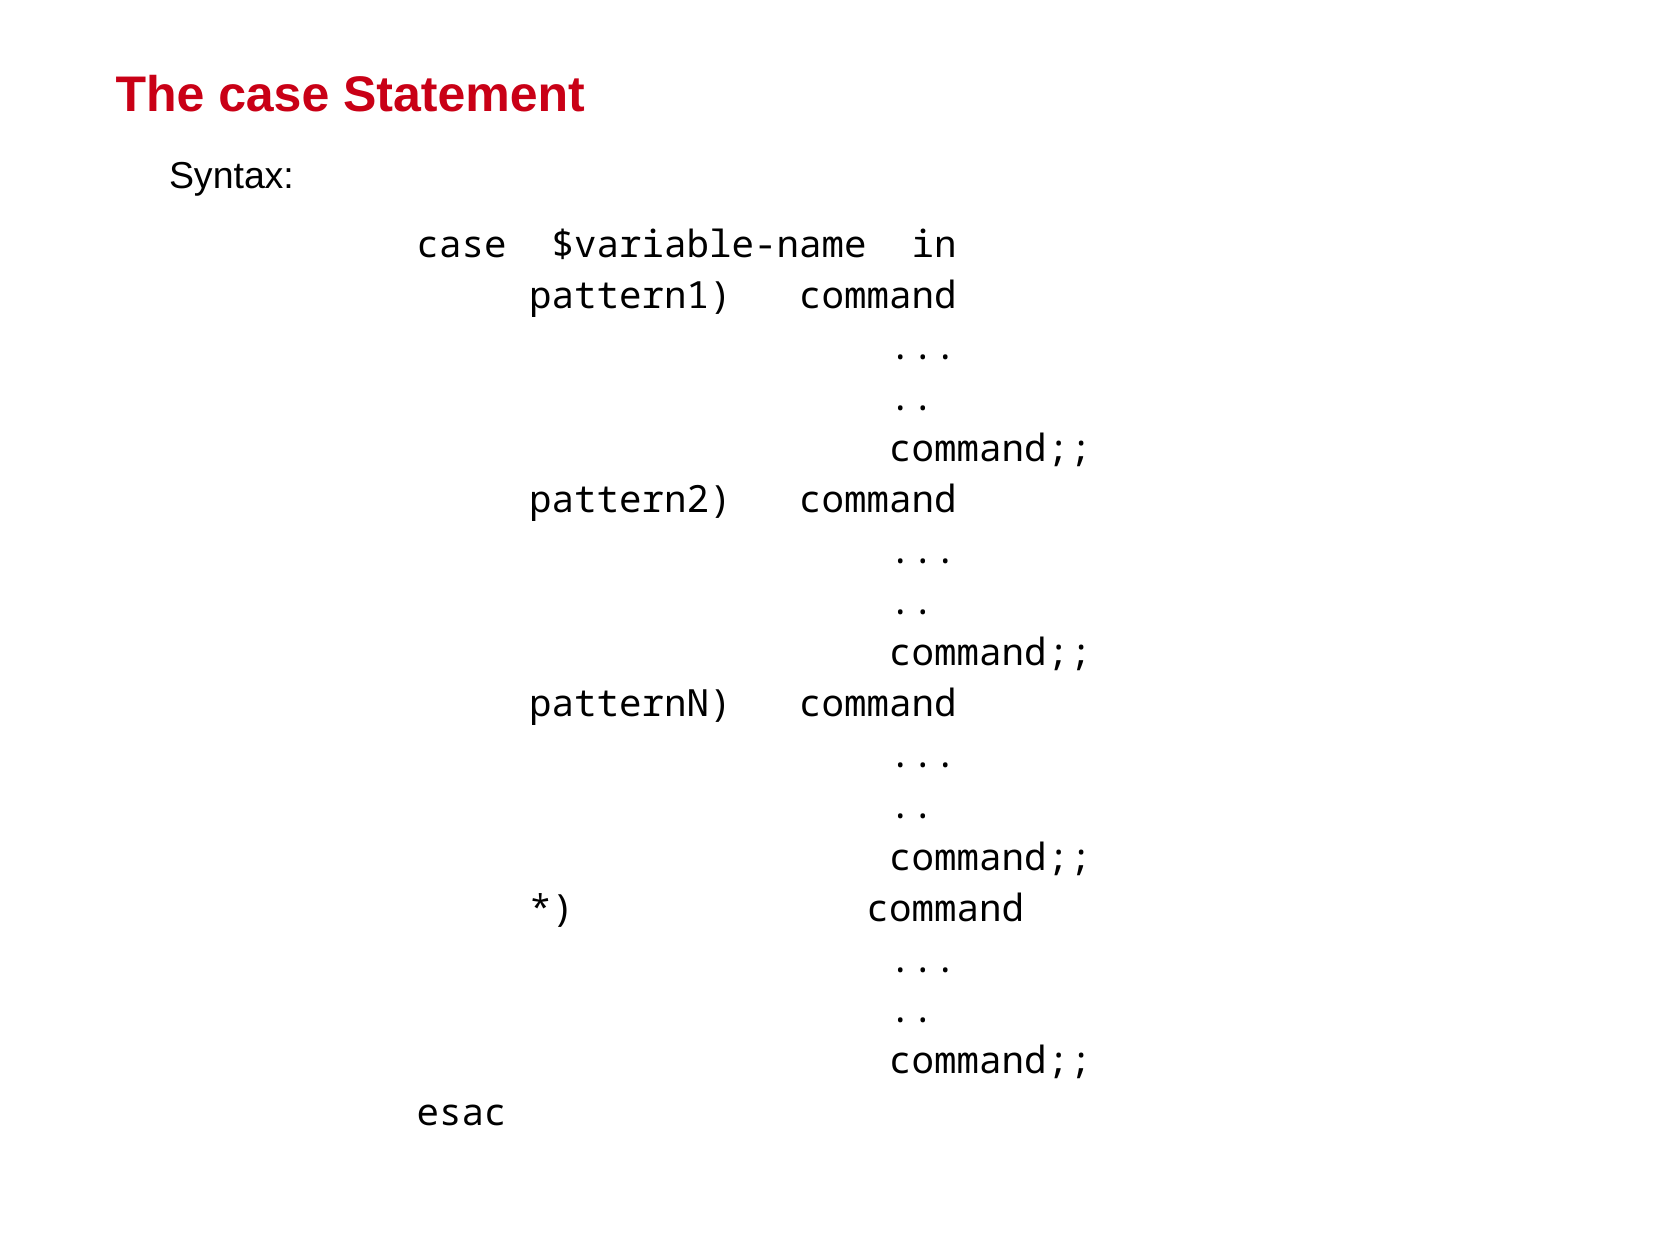

The case Statement
Syntax:
 case $variable-name in
 pattern1) command
 ...
 ..
 command;;
 pattern2) command
 ...
 ..
 command;;
 patternN) command
 ...
 ..
 command;;
 *) command
 ...
 ..
 command;;
 esac